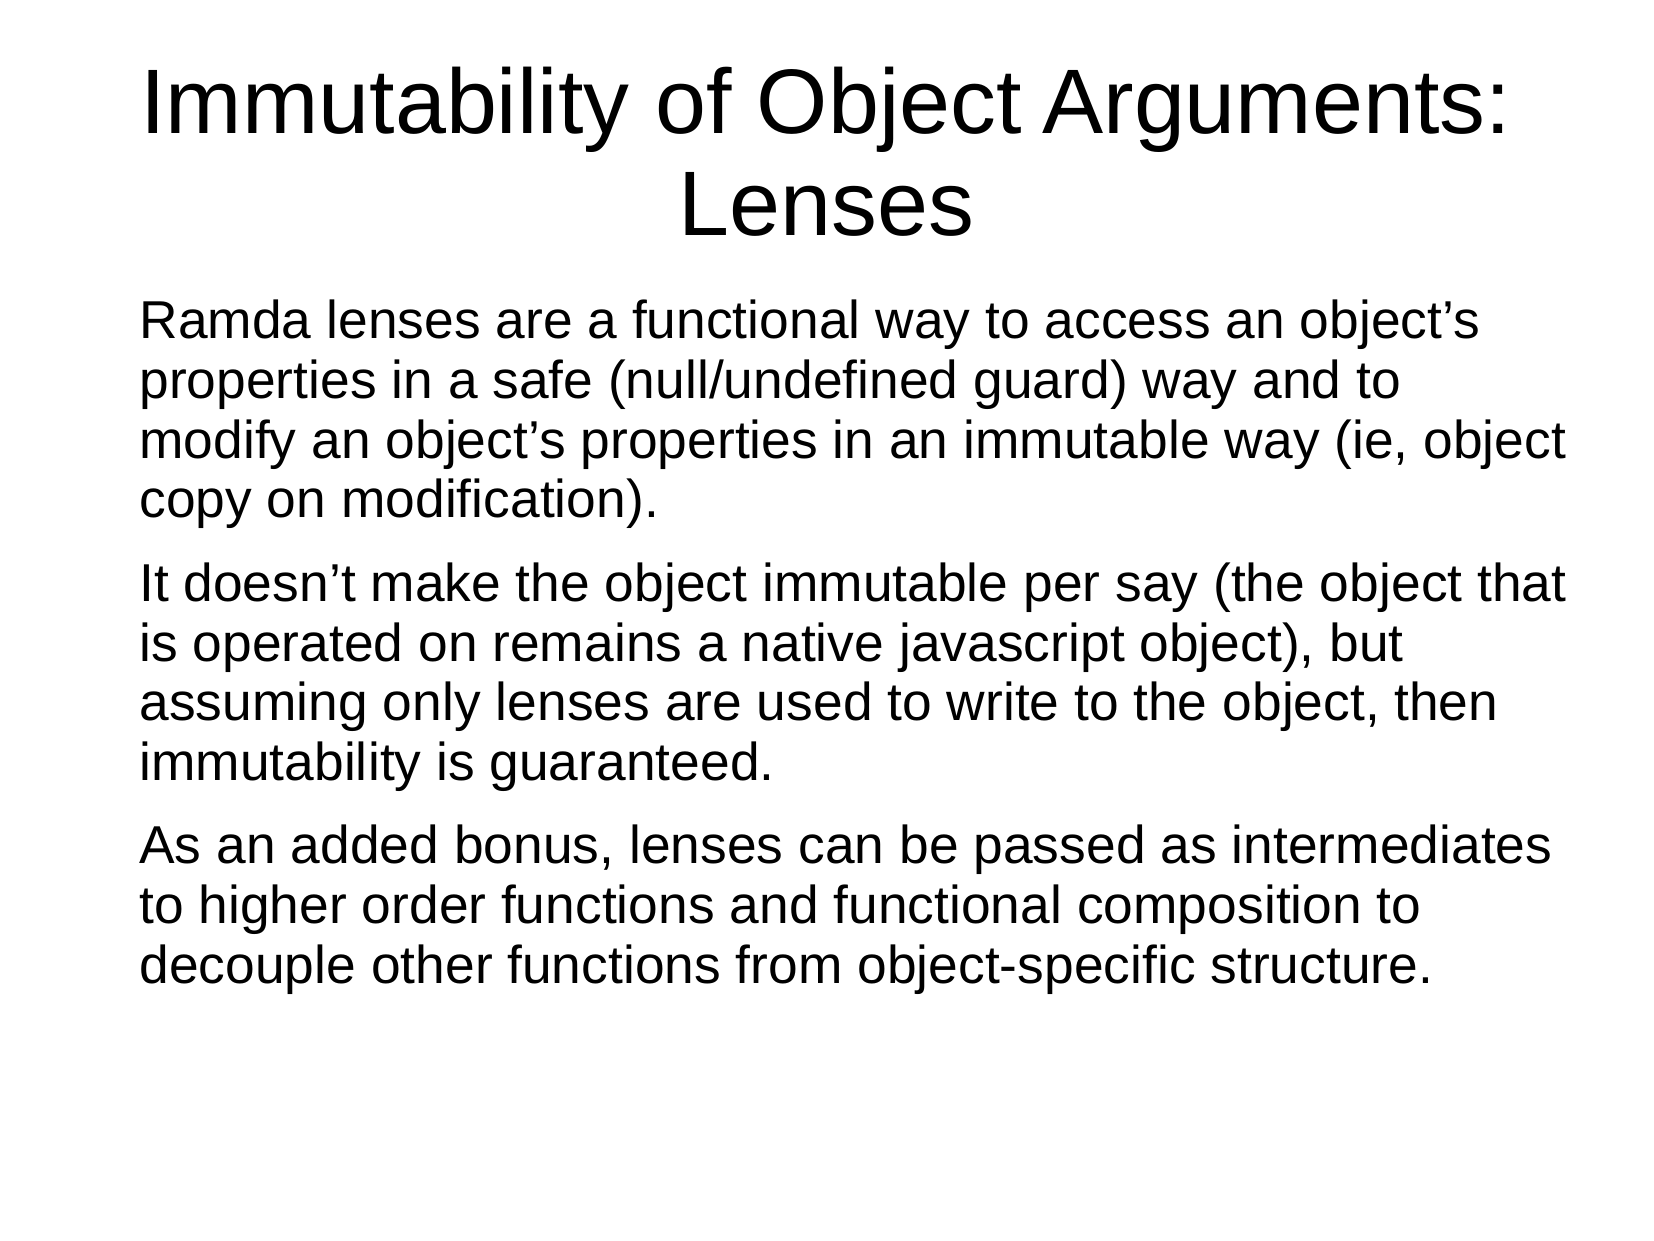

# Immutability of Object Arguments: Lenses
Ramda lenses are a functional way to access an object’s properties in a safe (null/undefined guard) way and to modify an object’s properties in an immutable way (ie, object copy on modification).
It doesn’t make the object immutable per say (the object that is operated on remains a native javascript object), but assuming only lenses are used to write to the object, then immutability is guaranteed.
As an added bonus, lenses can be passed as intermediates to higher order functions and functional composition to decouple other functions from object-specific structure.